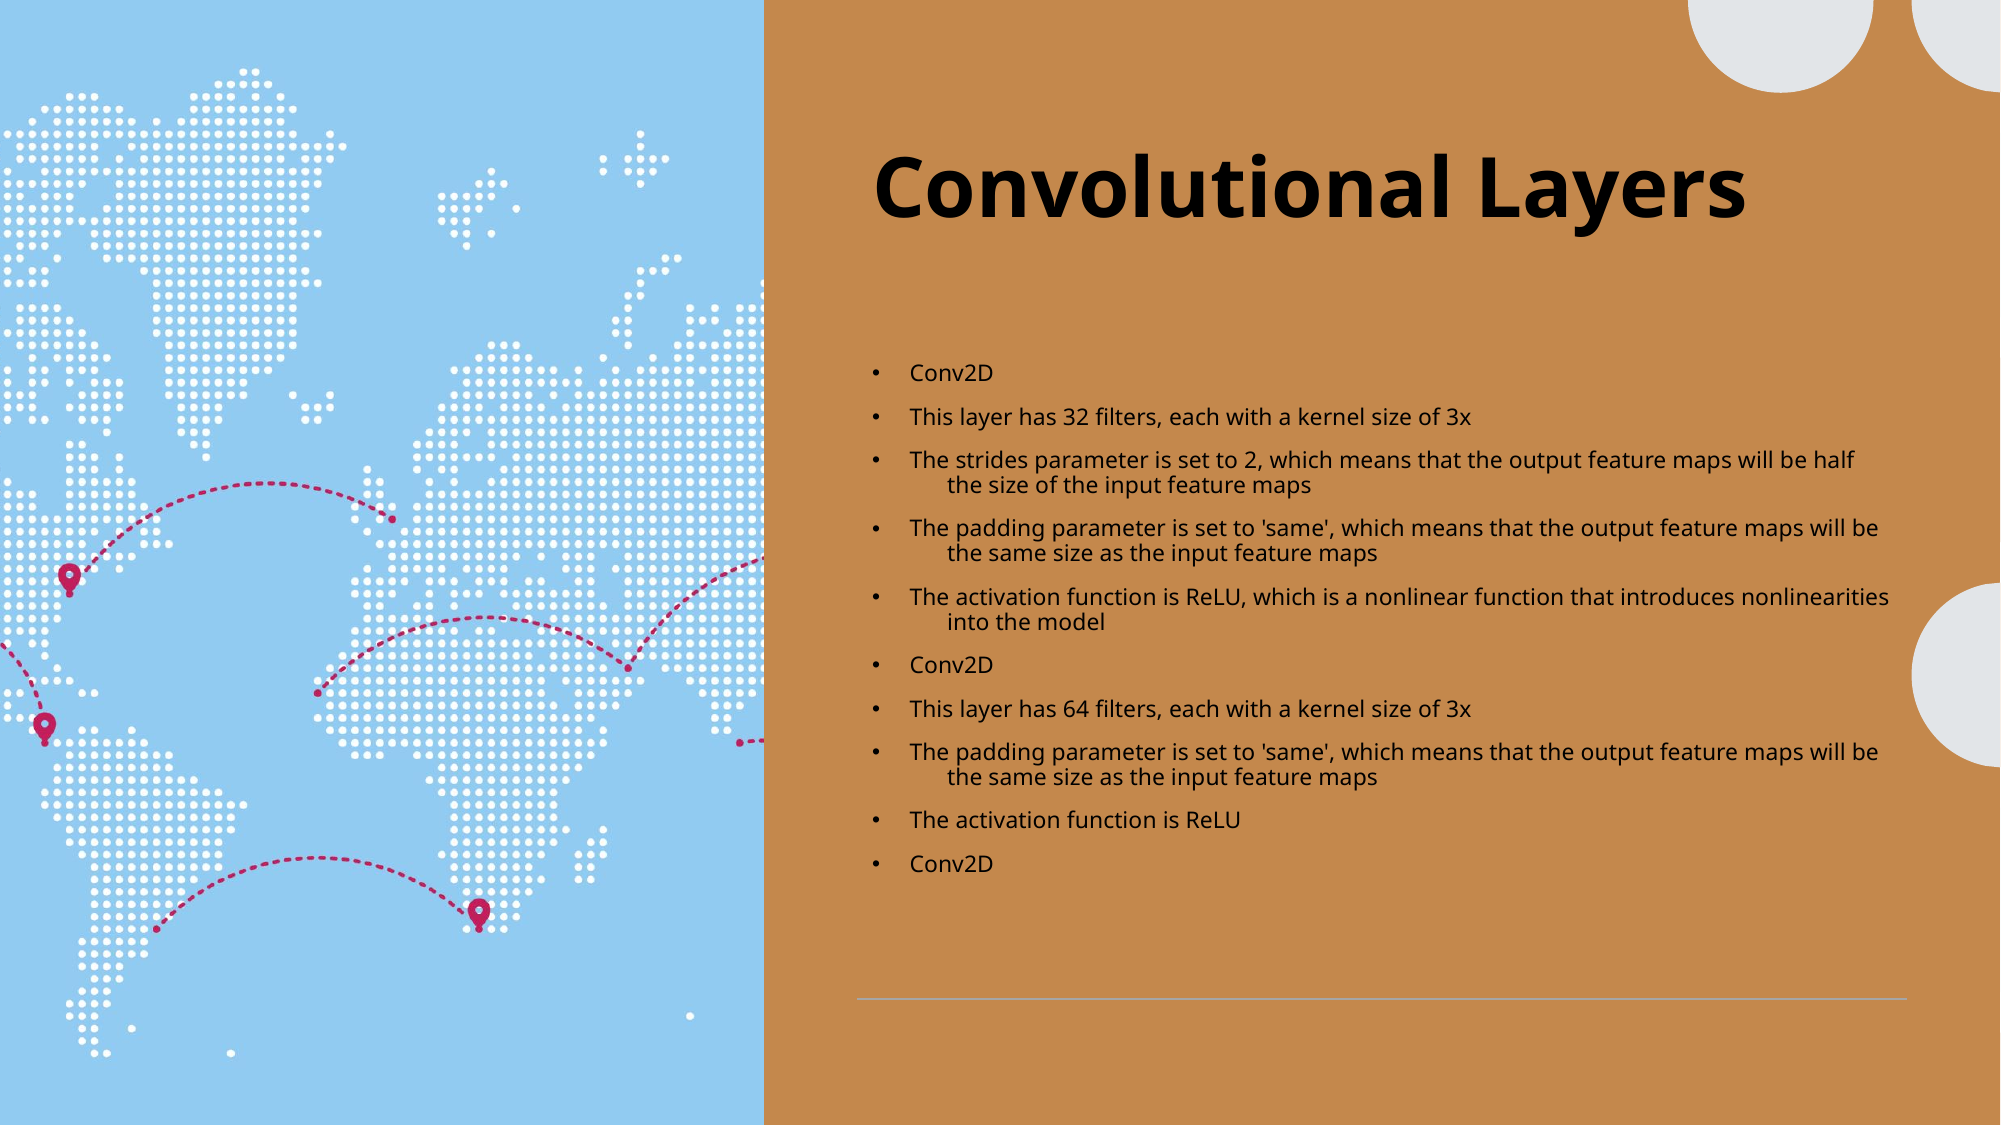

# Convolutional Layers
Conv2D
This layer has 32 filters, each with a kernel size of 3x
The strides parameter is set to 2, which means that the output feature maps will be half the size of the input feature maps
The padding parameter is set to 'same', which means that the output feature maps will be the same size as the input feature maps
The activation function is ReLU, which is a nonlinear function that introduces nonlinearities into the model
Conv2D
This layer has 64 filters, each with a kernel size of 3x
The padding parameter is set to 'same', which means that the output feature maps will be the same size as the input feature maps
The activation function is ReLU
Conv2D